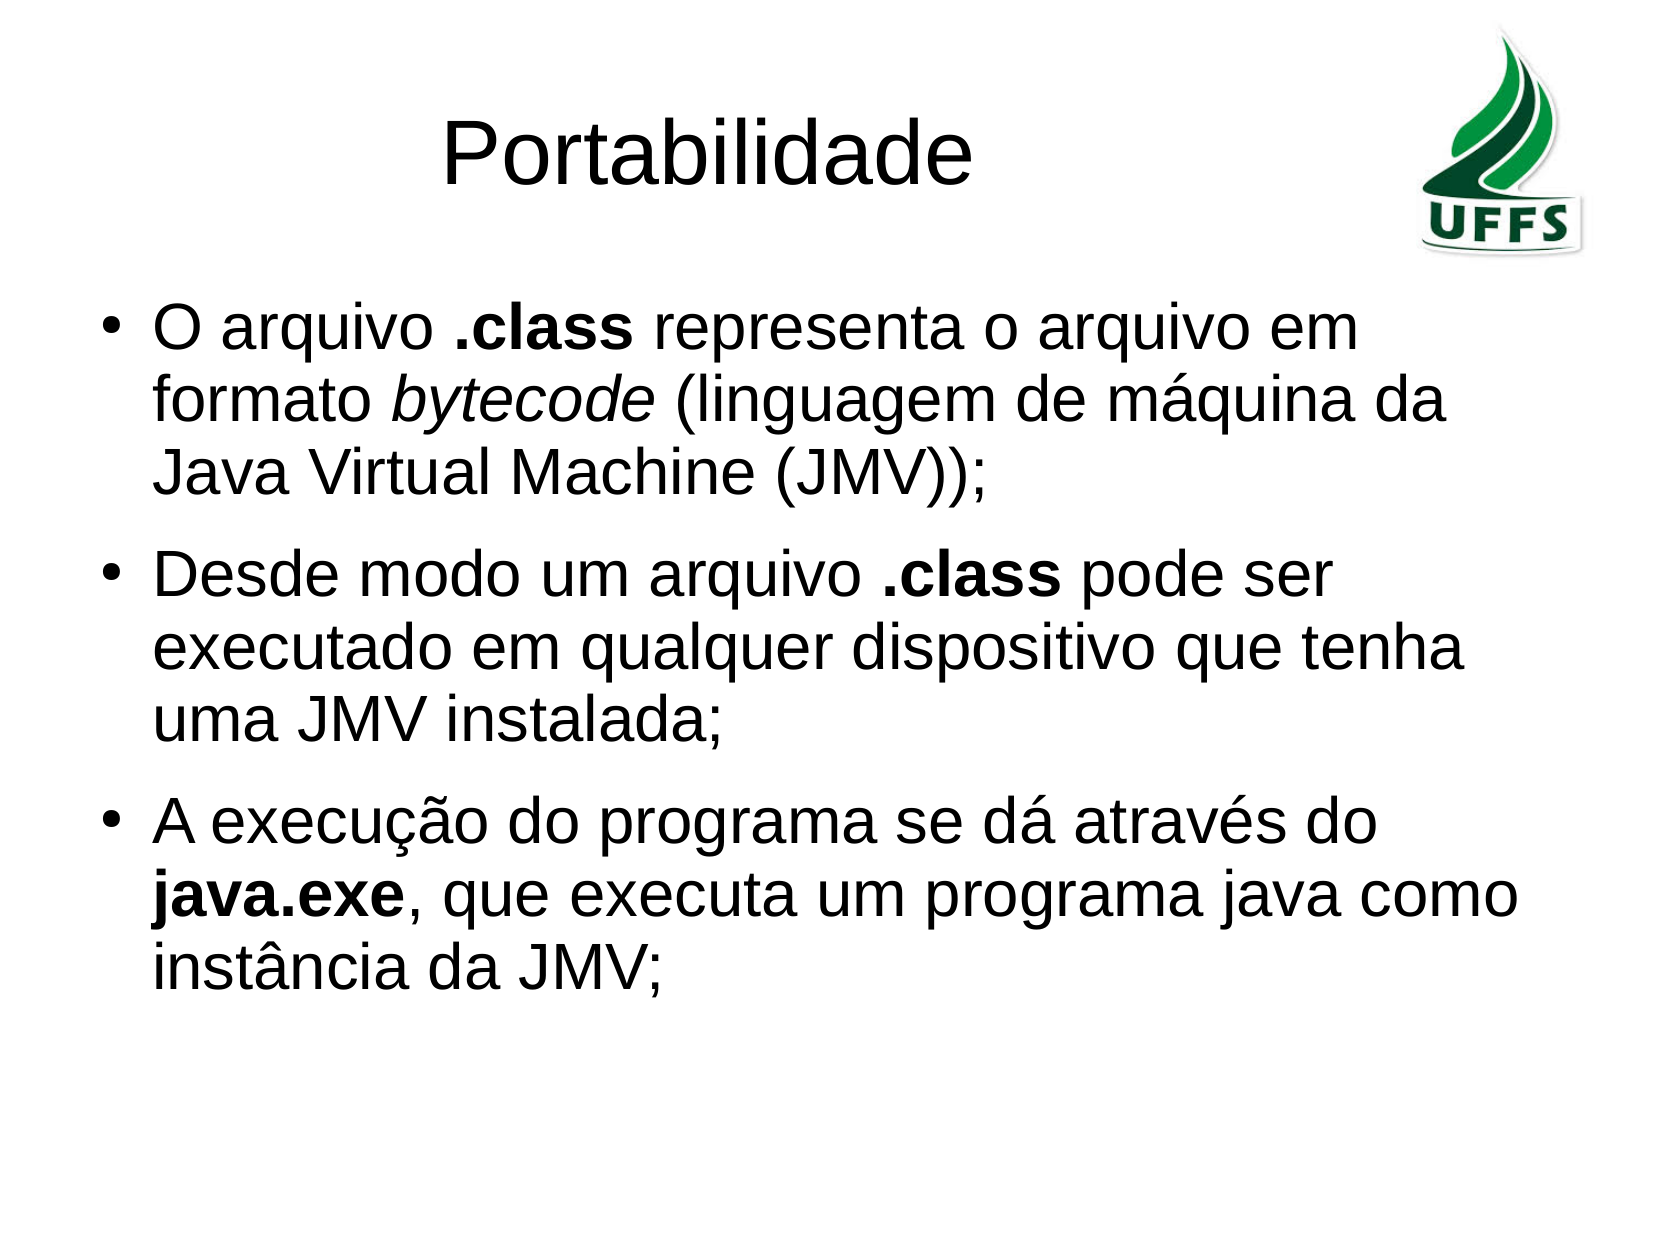

# Portabilidade
O arquivo .class representa o arquivo em formato bytecode (linguagem de máquina da Java Virtual Machine (JMV));
Desde modo um arquivo .class pode ser executado em qualquer dispositivo que tenha uma JMV instalada;
A execução do programa se dá através do java.exe, que executa um programa java como instância da JMV;